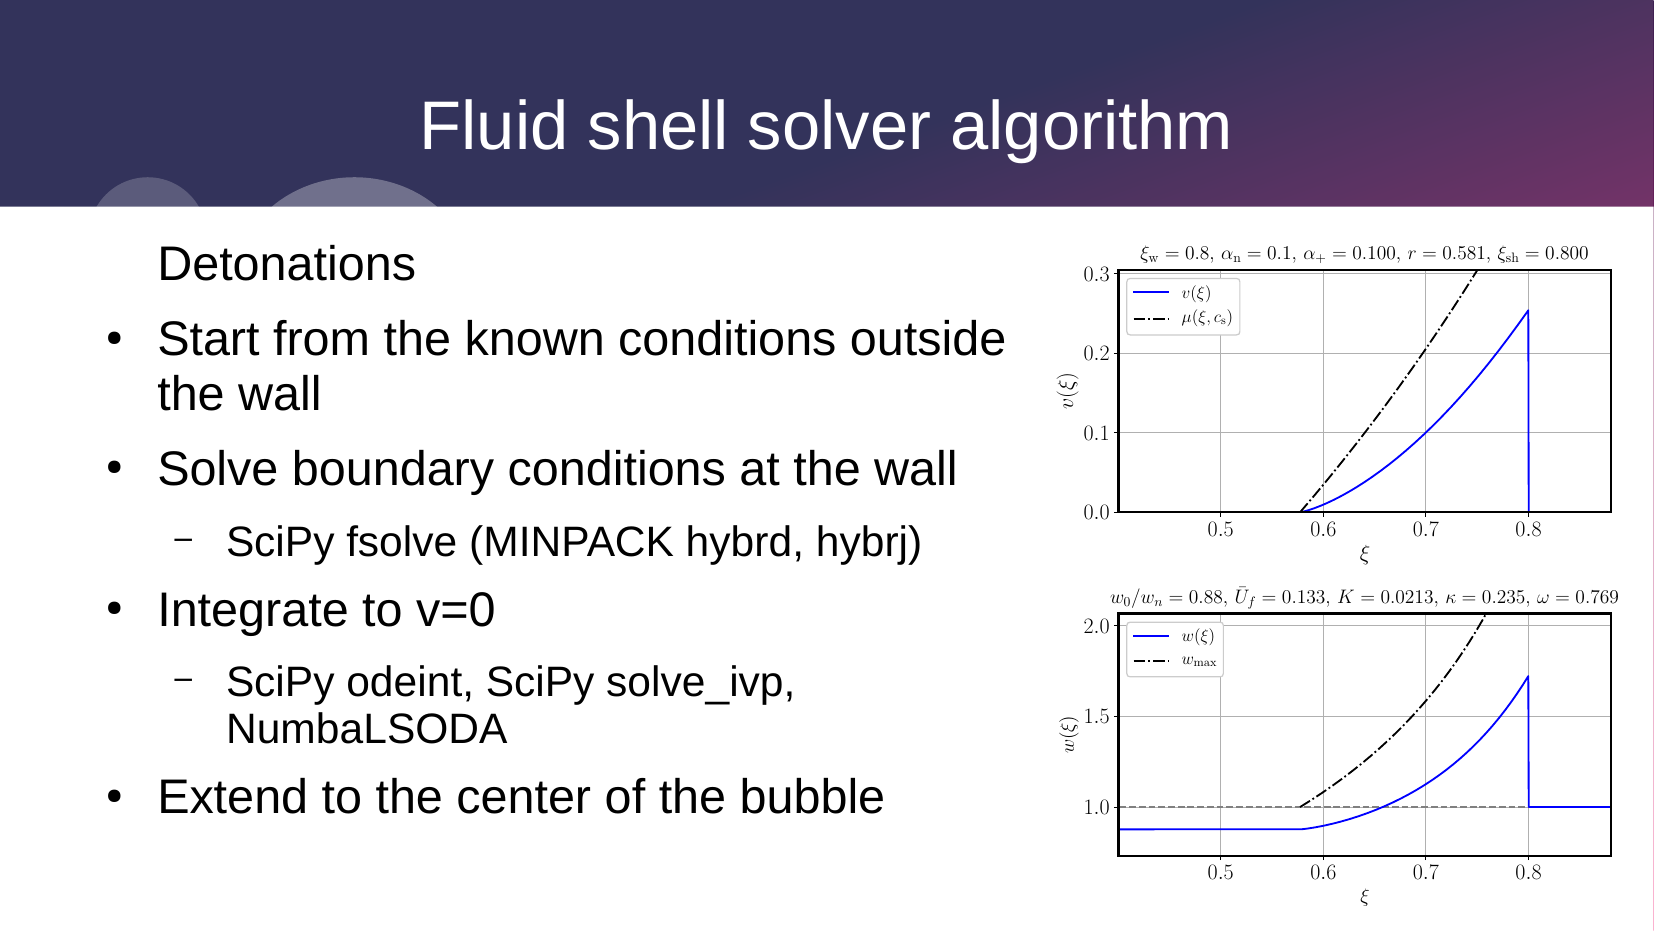

# Fluid shell solver algorithm
Detonations
Start from the known conditions outside the wall
Solve boundary conditions at the wall
SciPy fsolve (MINPACK hybrd, hybrj)
Integrate to v=0
SciPy odeint, SciPy solve_ivp, NumbaLSODA
Extend to the center of the bubble